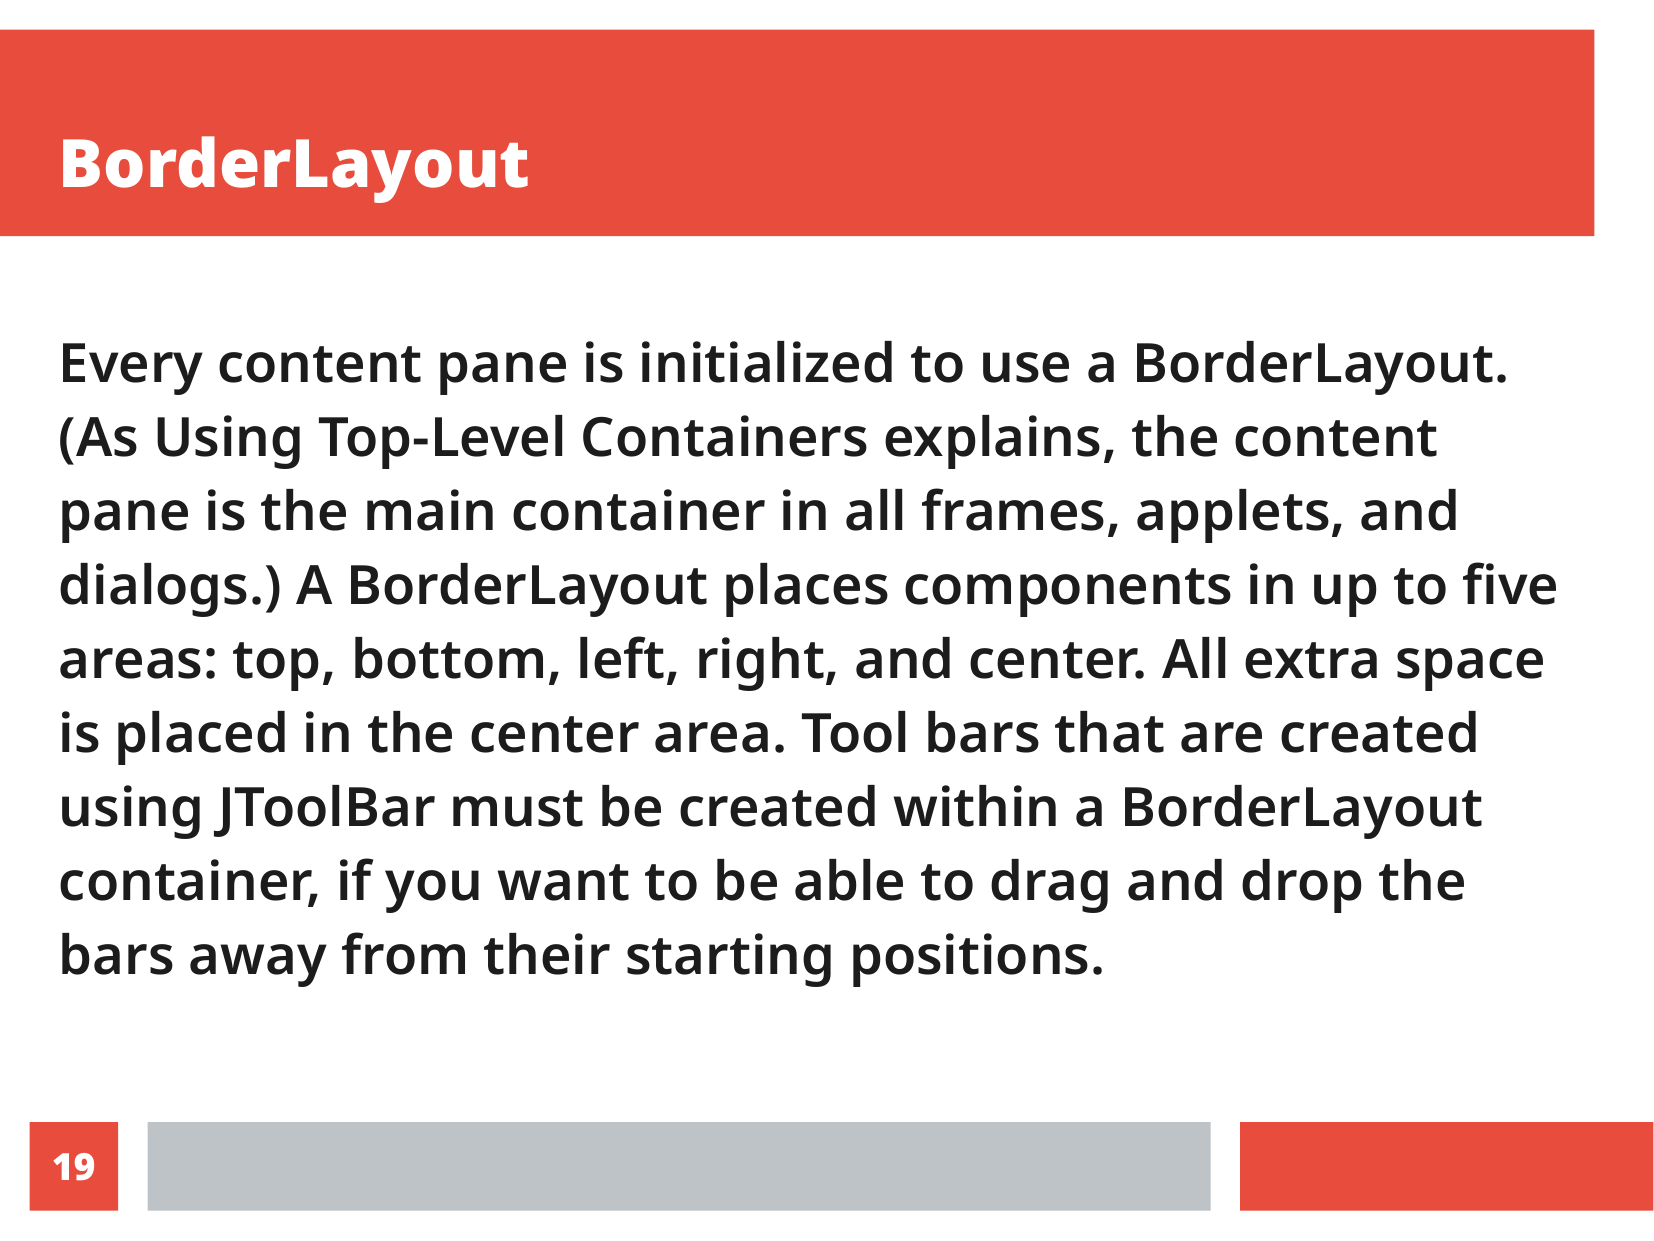

# BorderLayout
Every content pane is initialized to use a BorderLayout. (As Using Top-Level Containers explains, the content pane is the main container in all frames, applets, and dialogs.) A BorderLayout places components in up to five areas: top, bottom, left, right, and center. All extra space is placed in the center area. Tool bars that are created using JToolBar must be created within a BorderLayout container, if you want to be able to drag and drop the bars away from their starting positions.
19